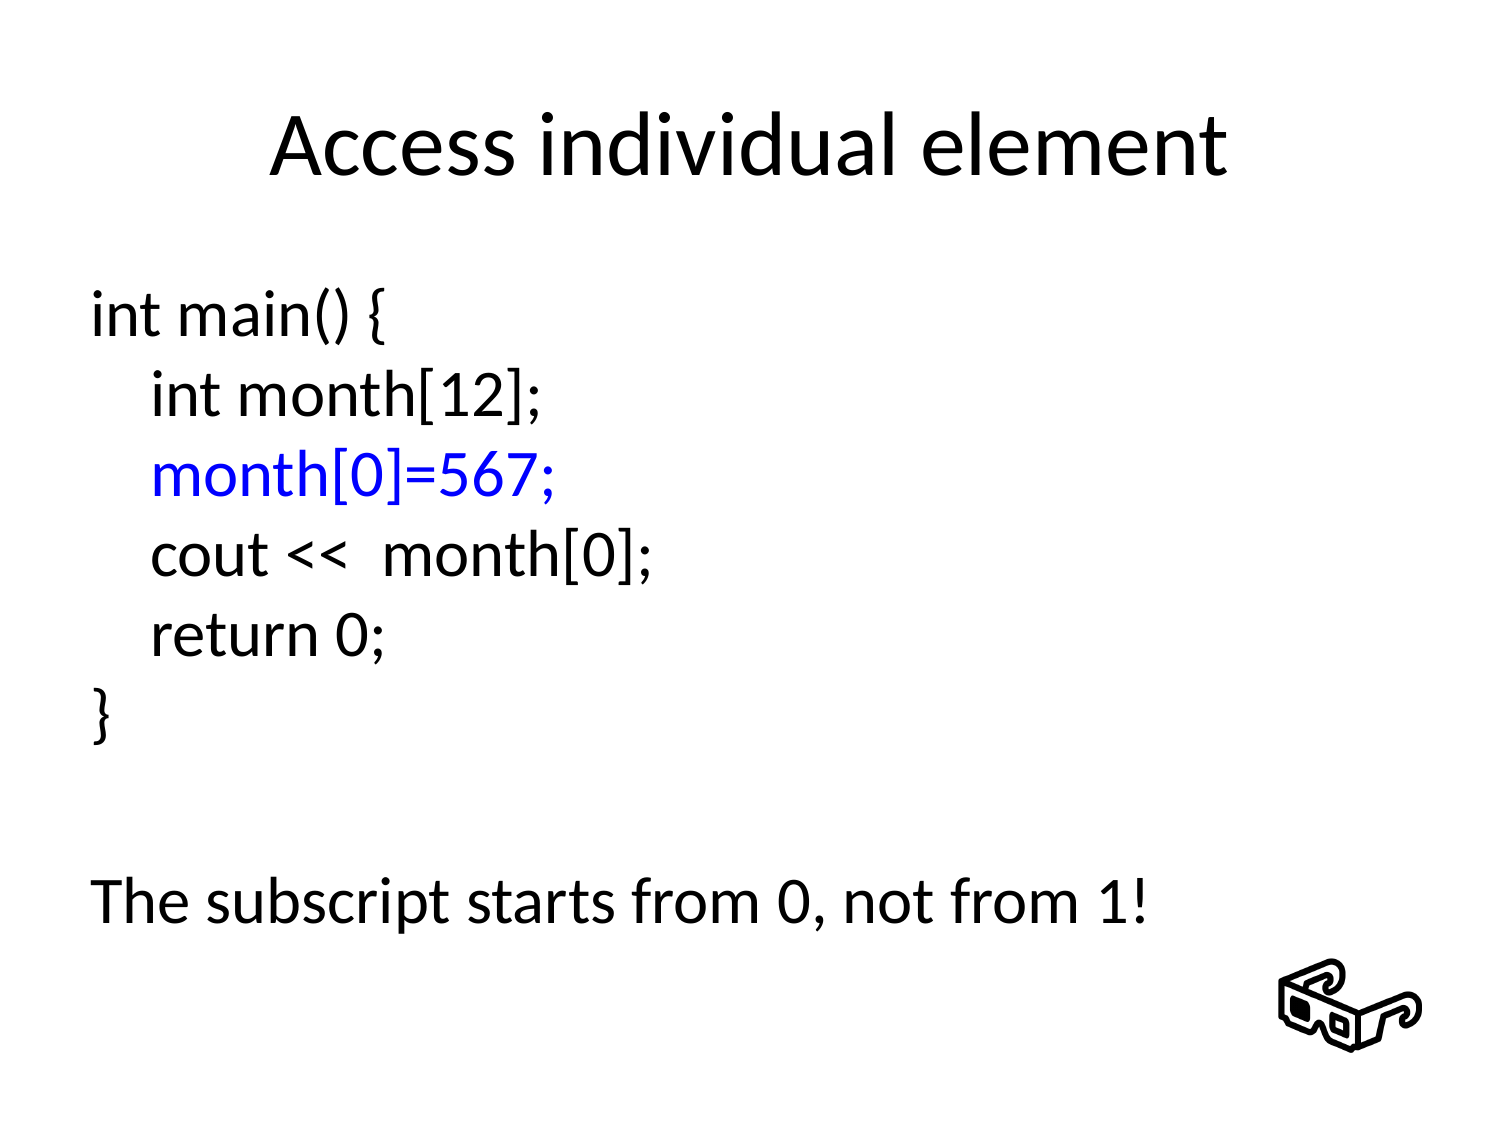

# Access individual element
int main() {
 int month[12];
 month[0]=567;
 cout << month[0];
 return 0;
}
The subscript starts from 0, not from 1!